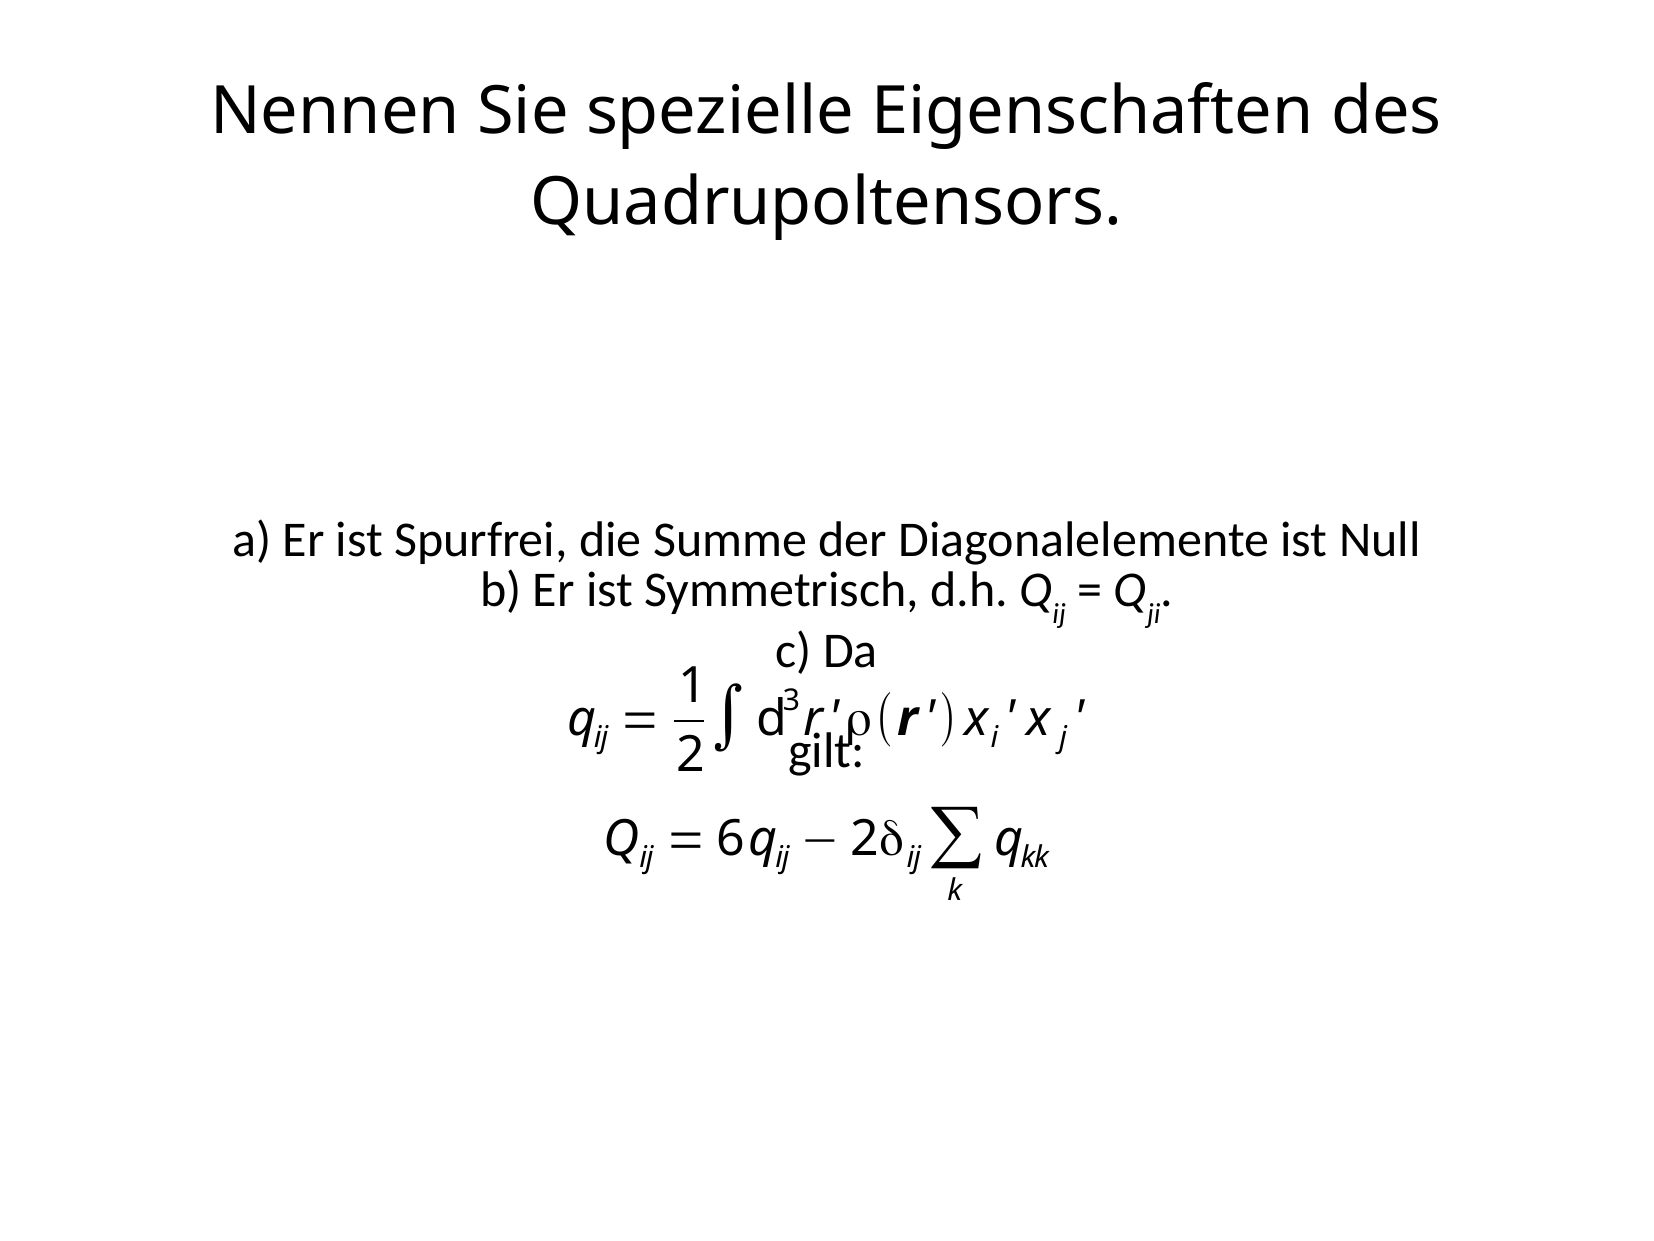

# Nennen Sie spezielle Eigenschaften des Quadrupoltensors.
a) Er ist Spurfrei, die Summe der Diagonalelemente ist Null
b) Er ist Symmetrisch, d.h. Qij = Qji.
c) Da
gilt: